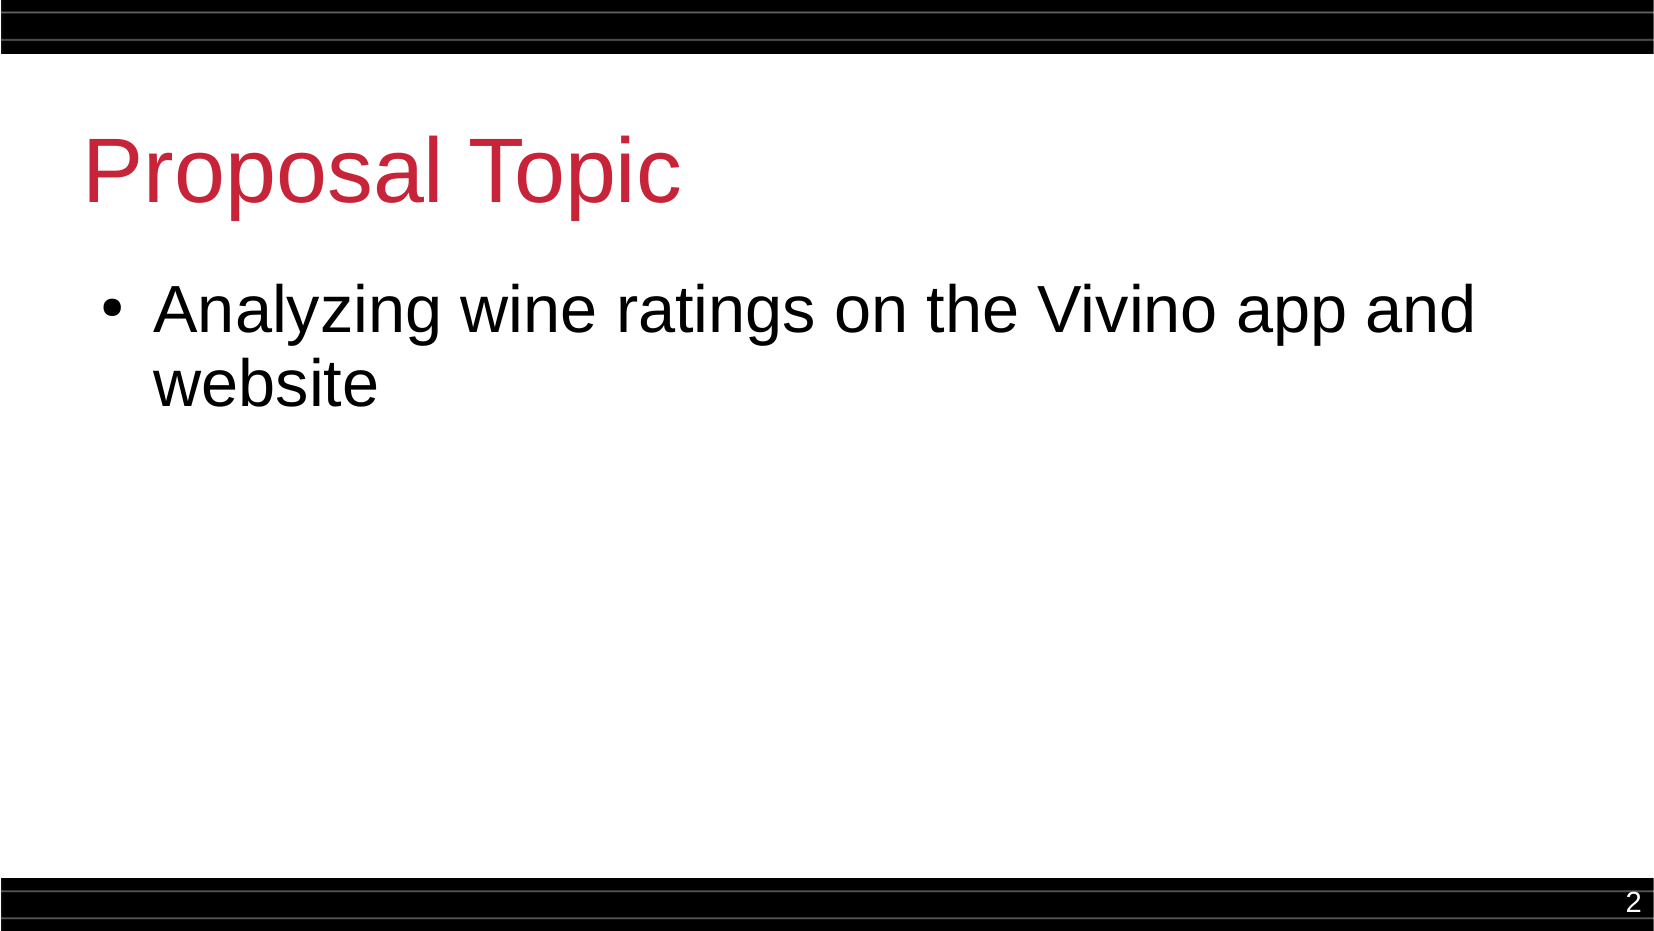

# Proposal Topic
Analyzing wine ratings on the Vivino app and website